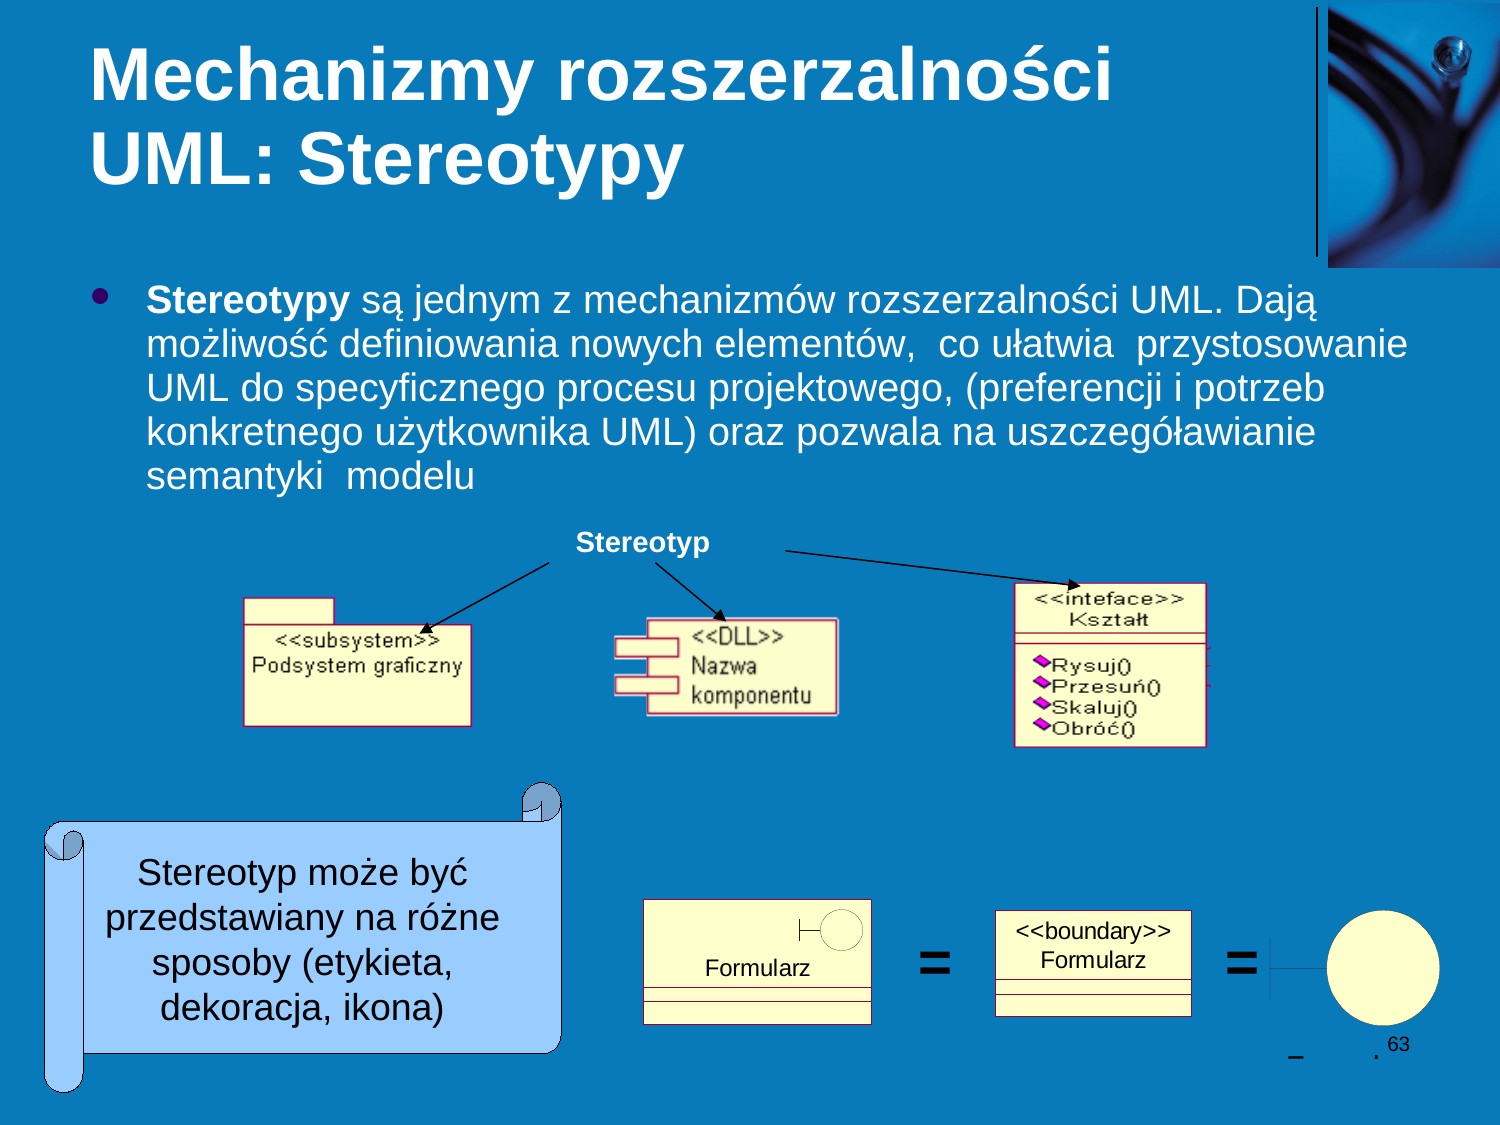

# Mechanizmy rozszerzalności UML: Stereotypy
Stereotypy są jednym z mechanizmów rozszerzalności UML. Dają możliwość definiowania nowych elementów, co ułatwia przystosowanie UML do specyficznego procesu projektowego, (preferencji i potrzeb konkretnego użytkownika UML) oraz pozwala na uszczegóławianie semantyki modelu
Stereotyp
Stereotyp może być przedstawiany na różne sposoby (etykieta, dekoracja, ikona)
=
=
63